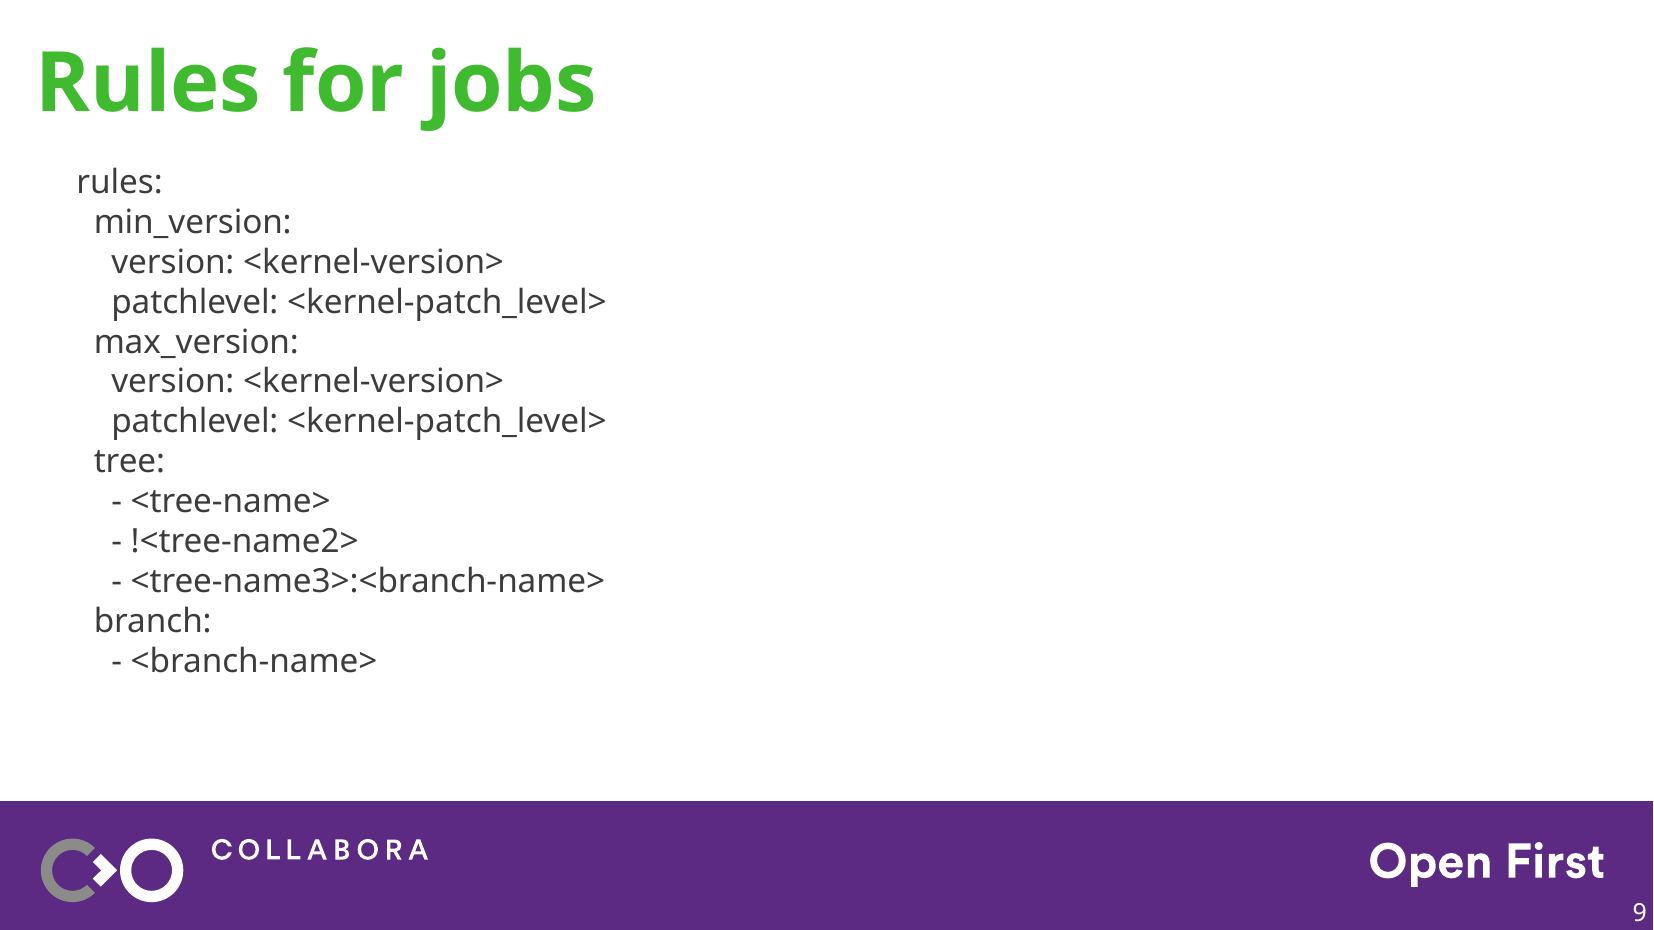

# Rules for jobs
 rules:
 min_version:
 version: <kernel-version>
 patchlevel: <kernel-patch_level>
 max_version:
 version: <kernel-version>
 patchlevel: <kernel-patch_level>
 tree:
 - <tree-name>
 - !<tree-name2>
 - <tree-name3>:<branch-name>
 branch:
 - <branch-name>